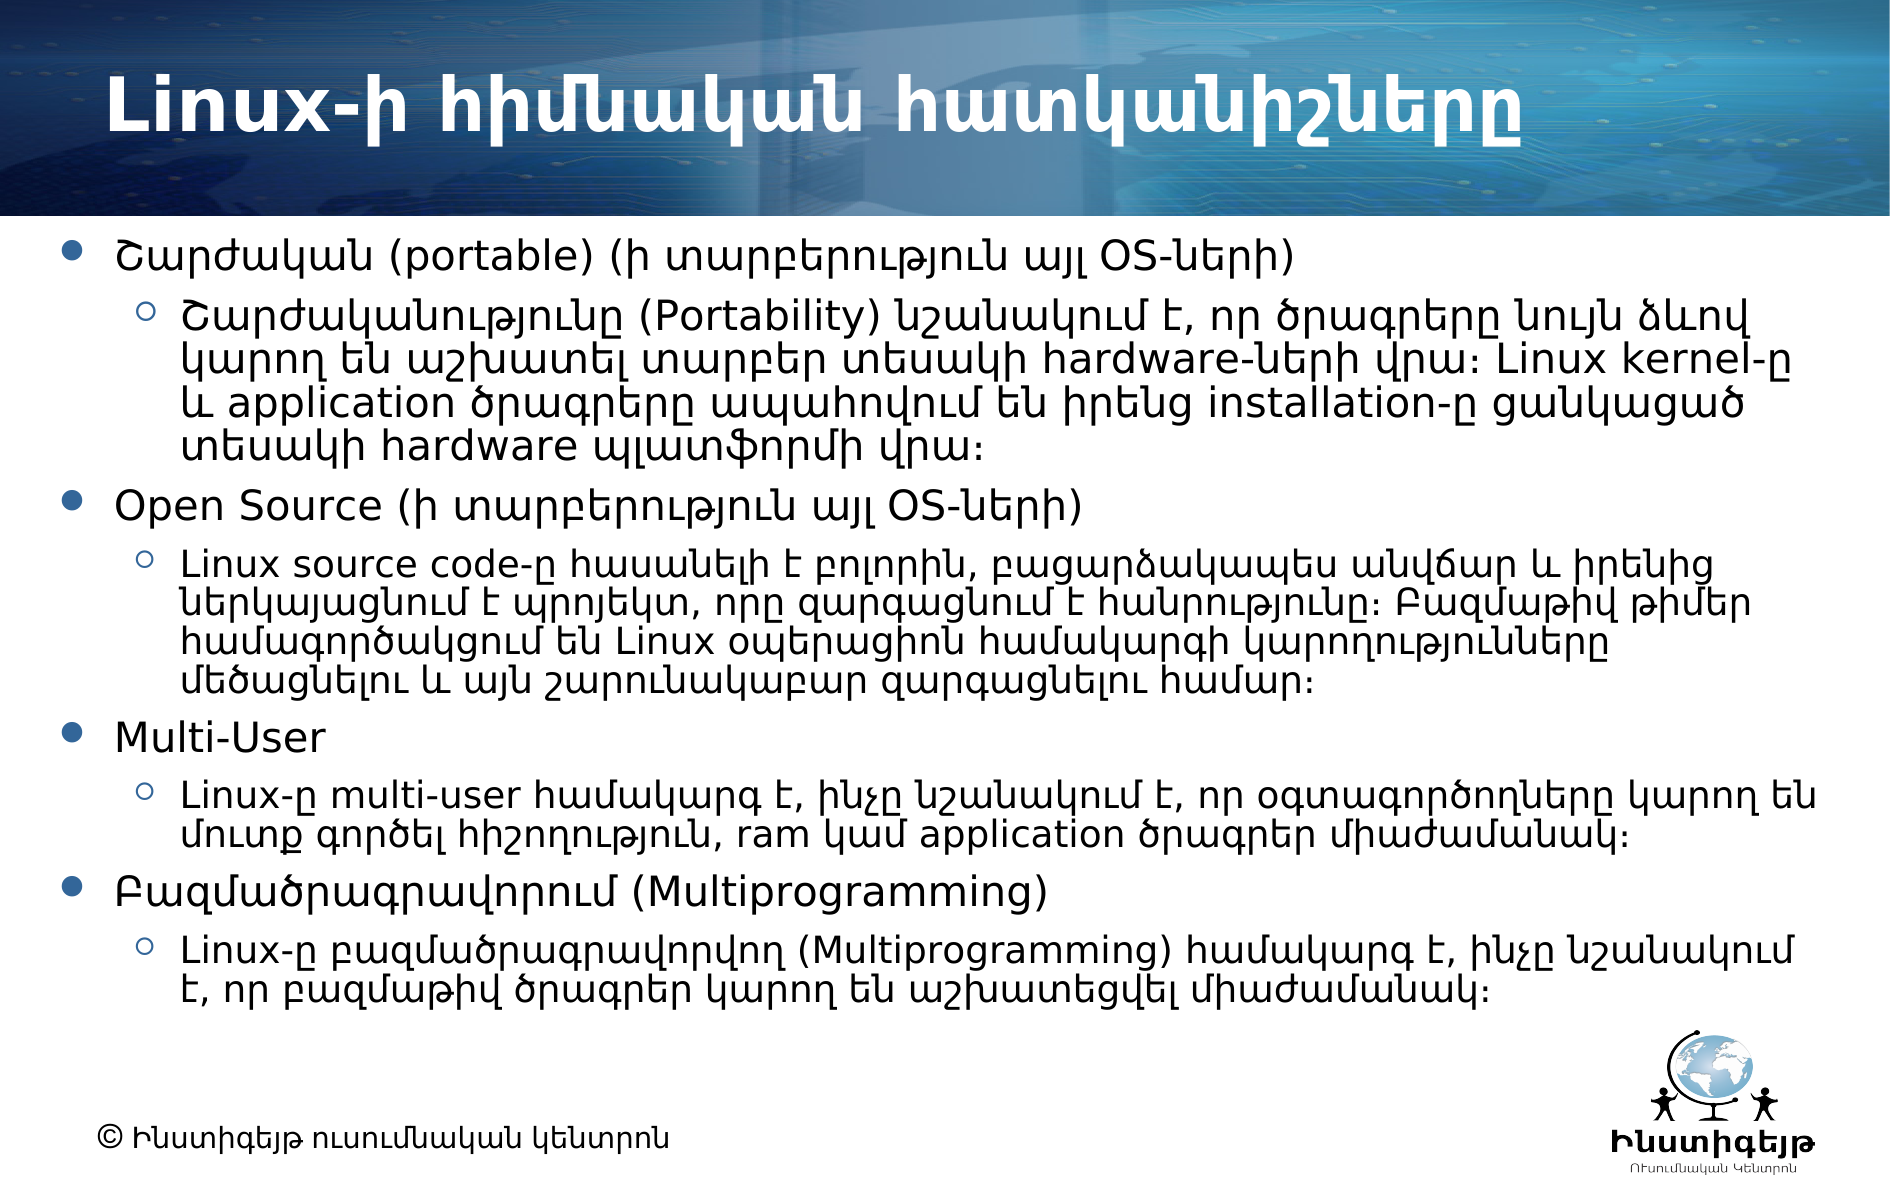

# Linux-ի հիմնական հատկանիշները
Շարժական (portable) (ի տարբերություն այլ OS-ների)
Շարժականությունը (Portability) նշանակում է, որ ծրագրերը նույն ձևով կարող են աշխատել տարբեր տեսակի hardware-ների վրա։ Linux kernel-ը և application ծրագրերը ապահովում են իրենց installation-ը ցանկացած տեսակի hardware պլատֆորմի վրա։
Open Source (ի տարբերություն այլ OS-ների)
Linux source code-ը հասանելի է բոլորին, բացարձակապես անվճար և իրենից ներկայացնում է պրոյեկտ, որը զարգացնում է հանրությունը։ Բազմաթիվ թիմեր համագործակցում են Linux օպերացիոն համակարգի կարողությունները մեծացնելու և այն շարունակաբար զարգացնելու համար։
Multi-User
Linux-ը multi-user համակարգ է, ինչը նշանակում է, որ օգտագործողները կարող են մուտք գործել հիշողություն, ram կամ application ծրագրեր միաժամանակ։
Բազմածրագրավորում (Multiprogramming)
Linux-ը բազմածրագրավորվող (Multiprogramming) համակարգ է, ինչը նշանակում է, որ բազմաթիվ ծրագրեր կարող են աշխատեցվել միաժամանակ։